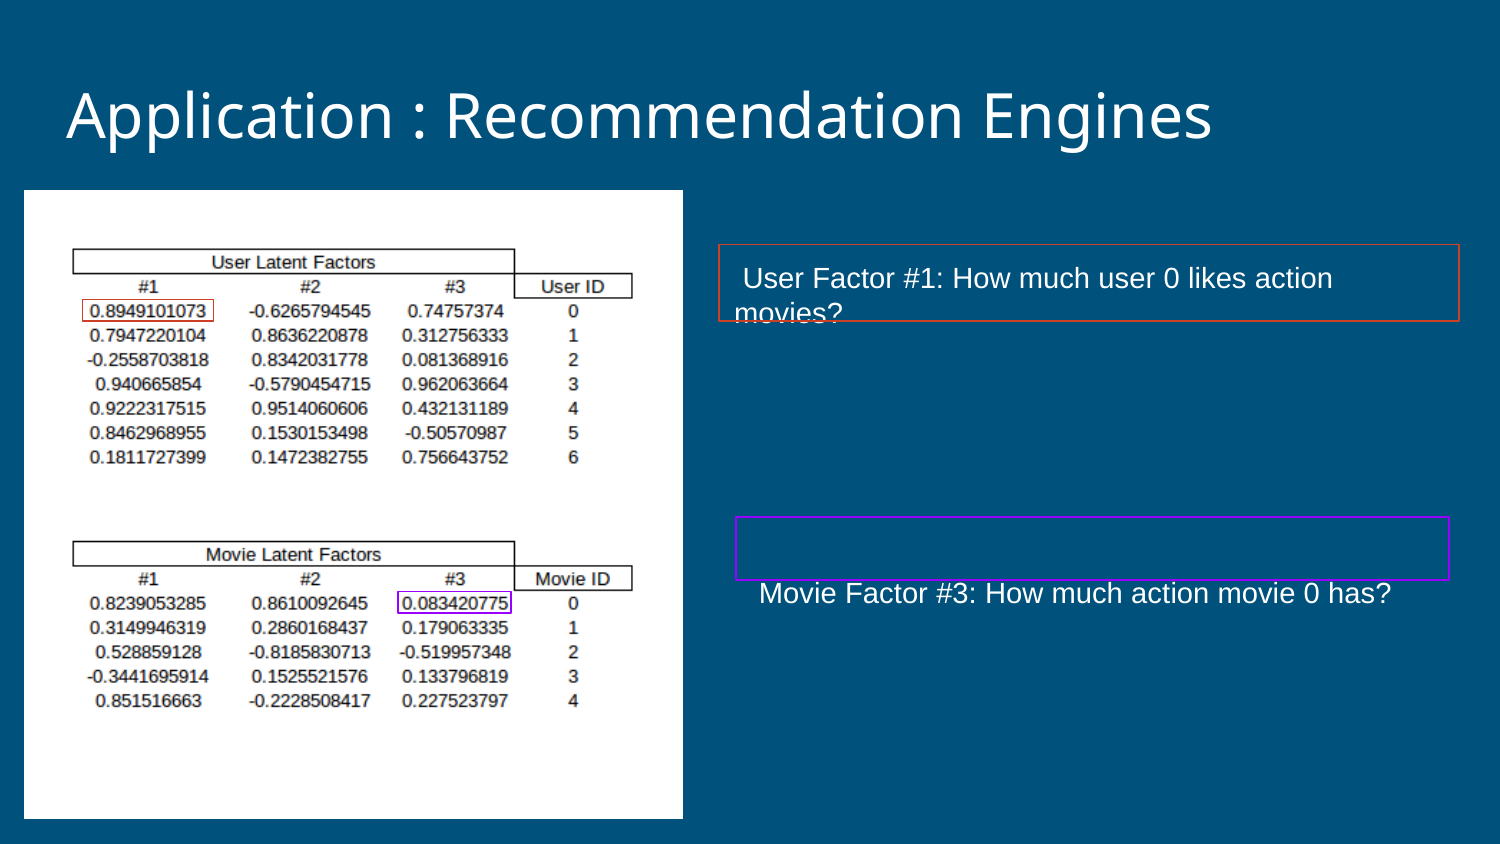

# Application : Recommendation Engines
 User Factor #1: How much user 0 likes action movies?
 Movie Factor #3: How much action movie 0 has?